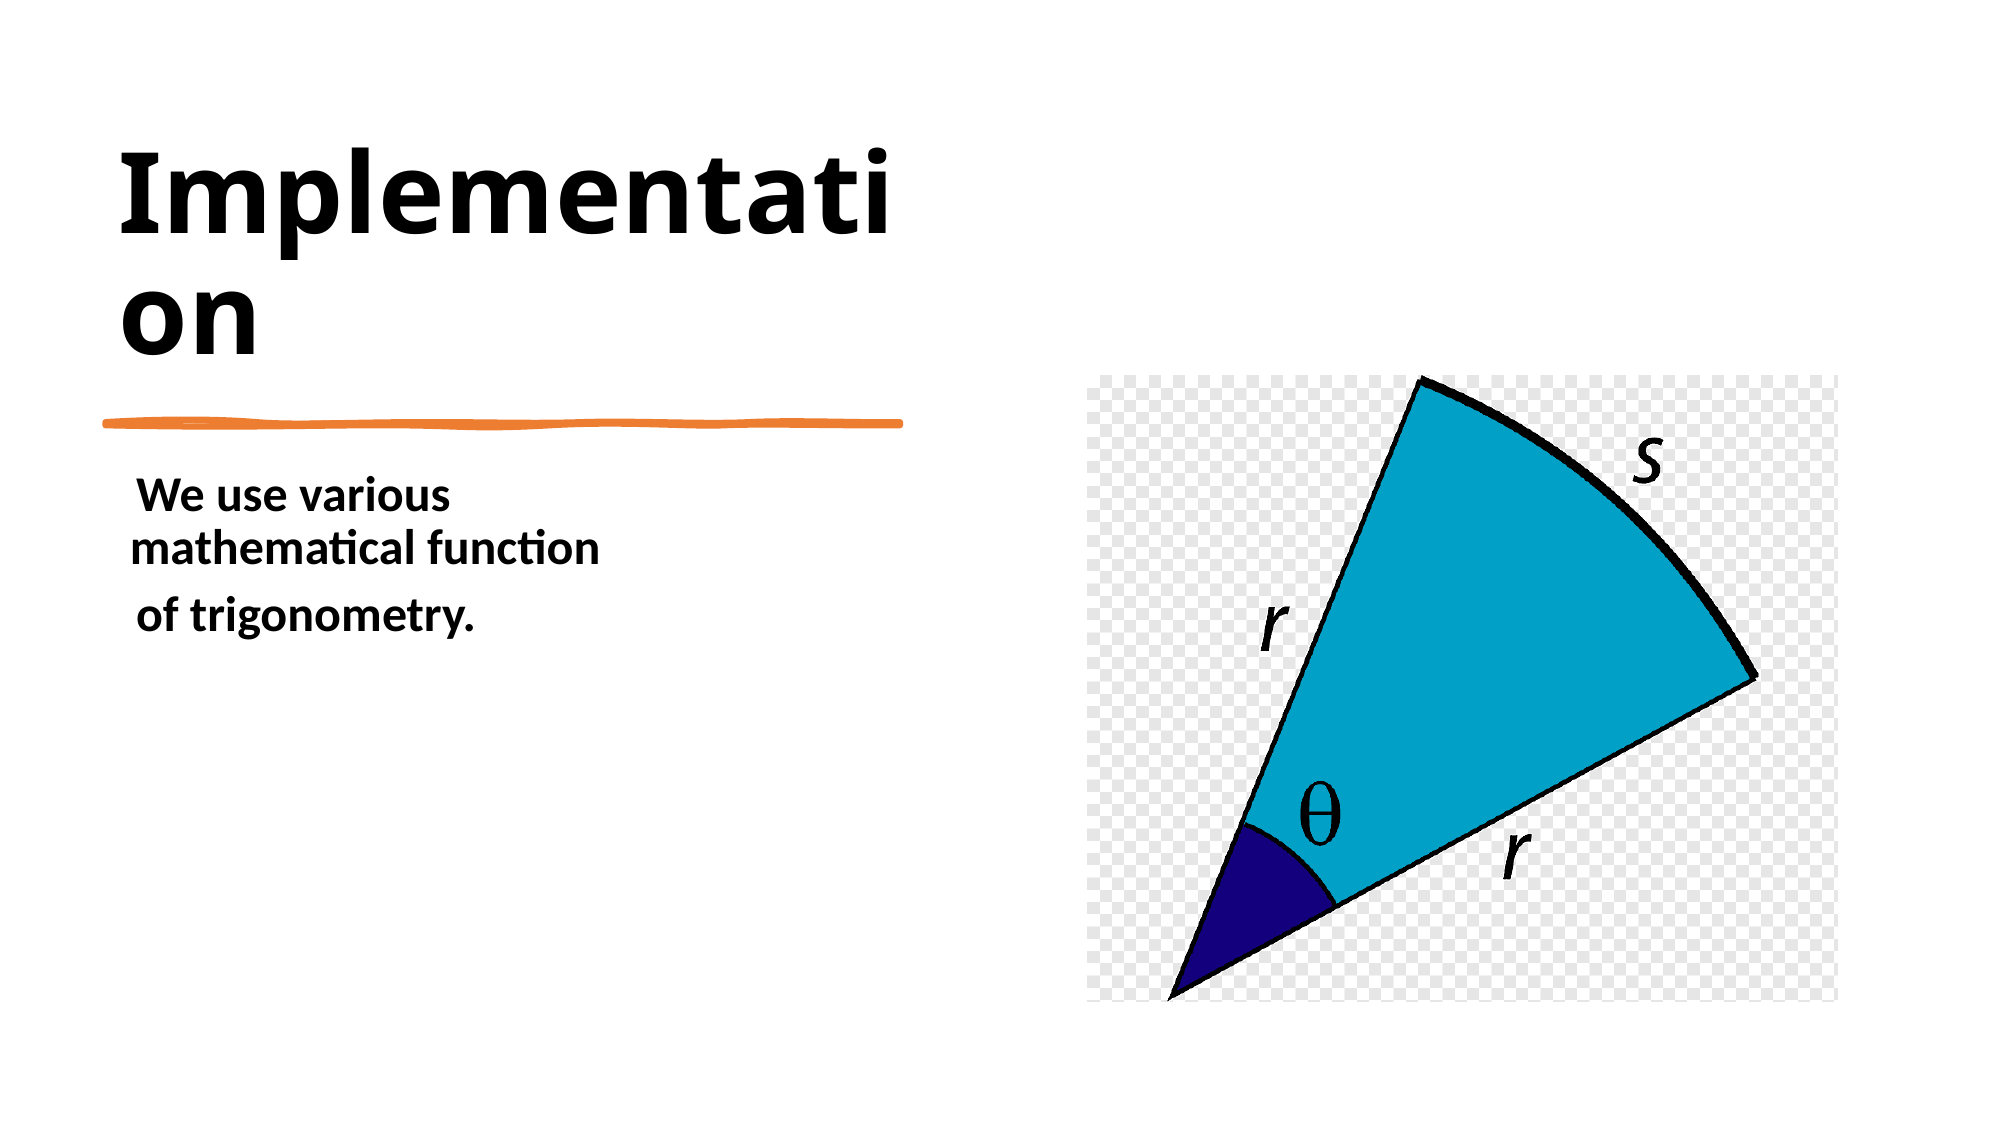

# Implementation
We use various mathematical function
of trigonometry.